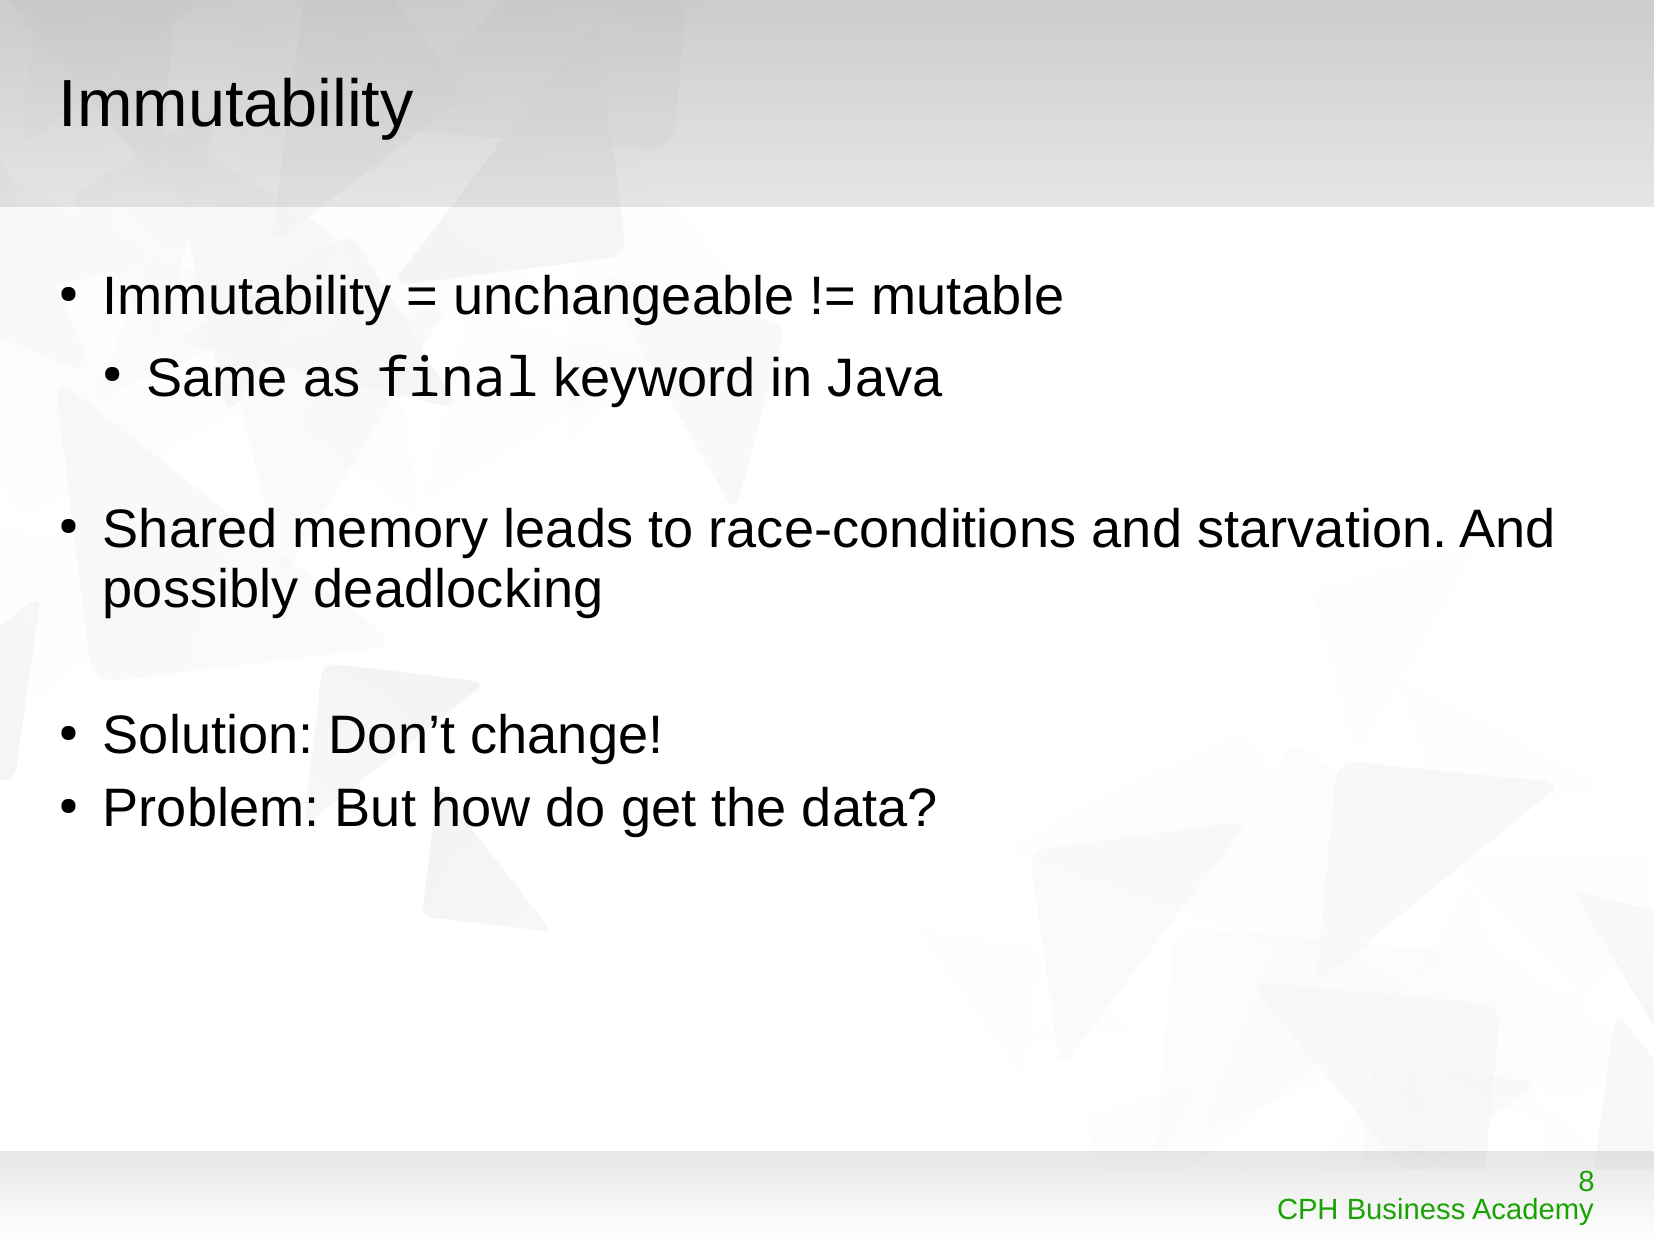

# Immutability
Immutability = unchangeable != mutable
Same as final keyword in Java
Shared memory leads to race-conditions and starvation. And possibly deadlocking
Solution: Don’t change!
Problem: But how do get the data?
8
CPH Business Academy